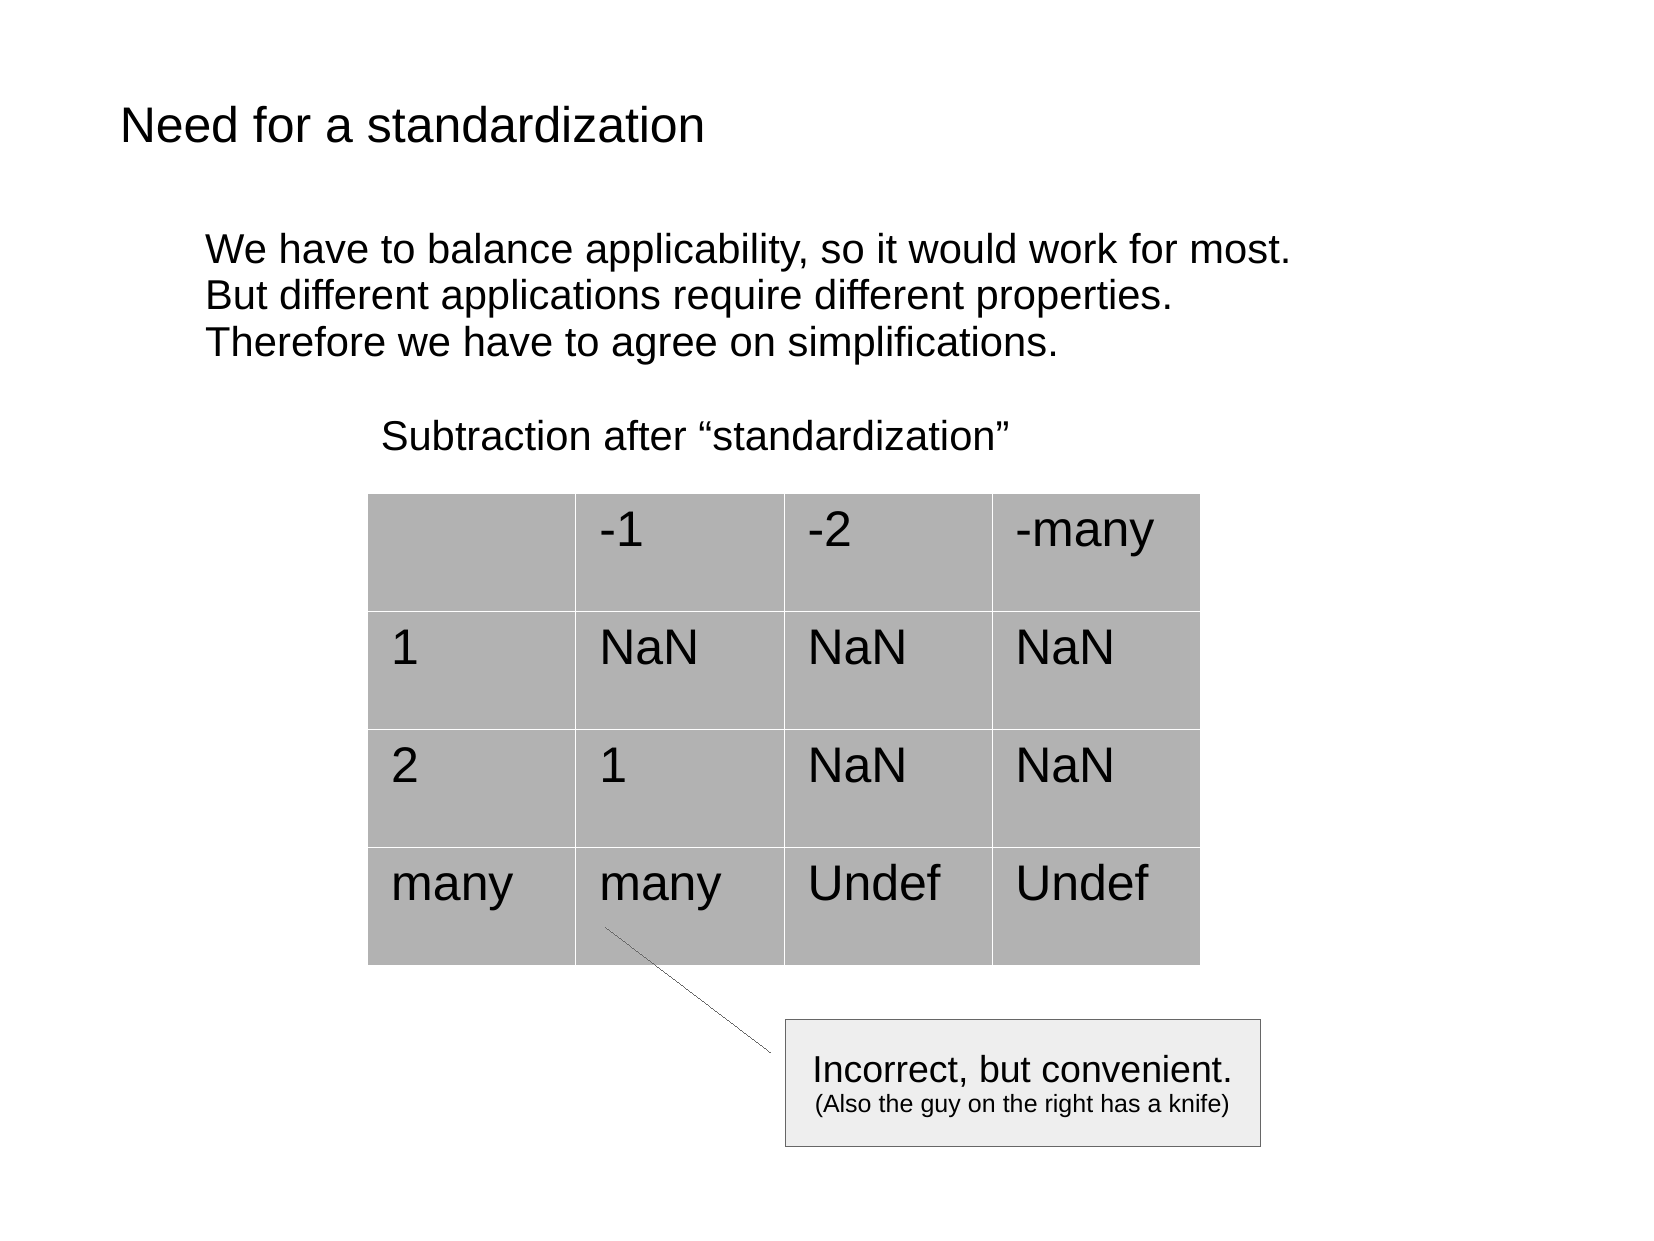

Need for a standardization
We have to balance applicability, so it would work for most.
But different applications require different properties.
Therefore we have to agree on simplifications.
Subtraction after “standardization”
| | -1 | -2 | -many |
| --- | --- | --- | --- |
| 1 | NaN | NaN | NaN |
| 2 | 1 | NaN | NaN |
| many | many | Undef | Undef |
Incorrect, but convenient.
(Also the guy on the right has a knife)